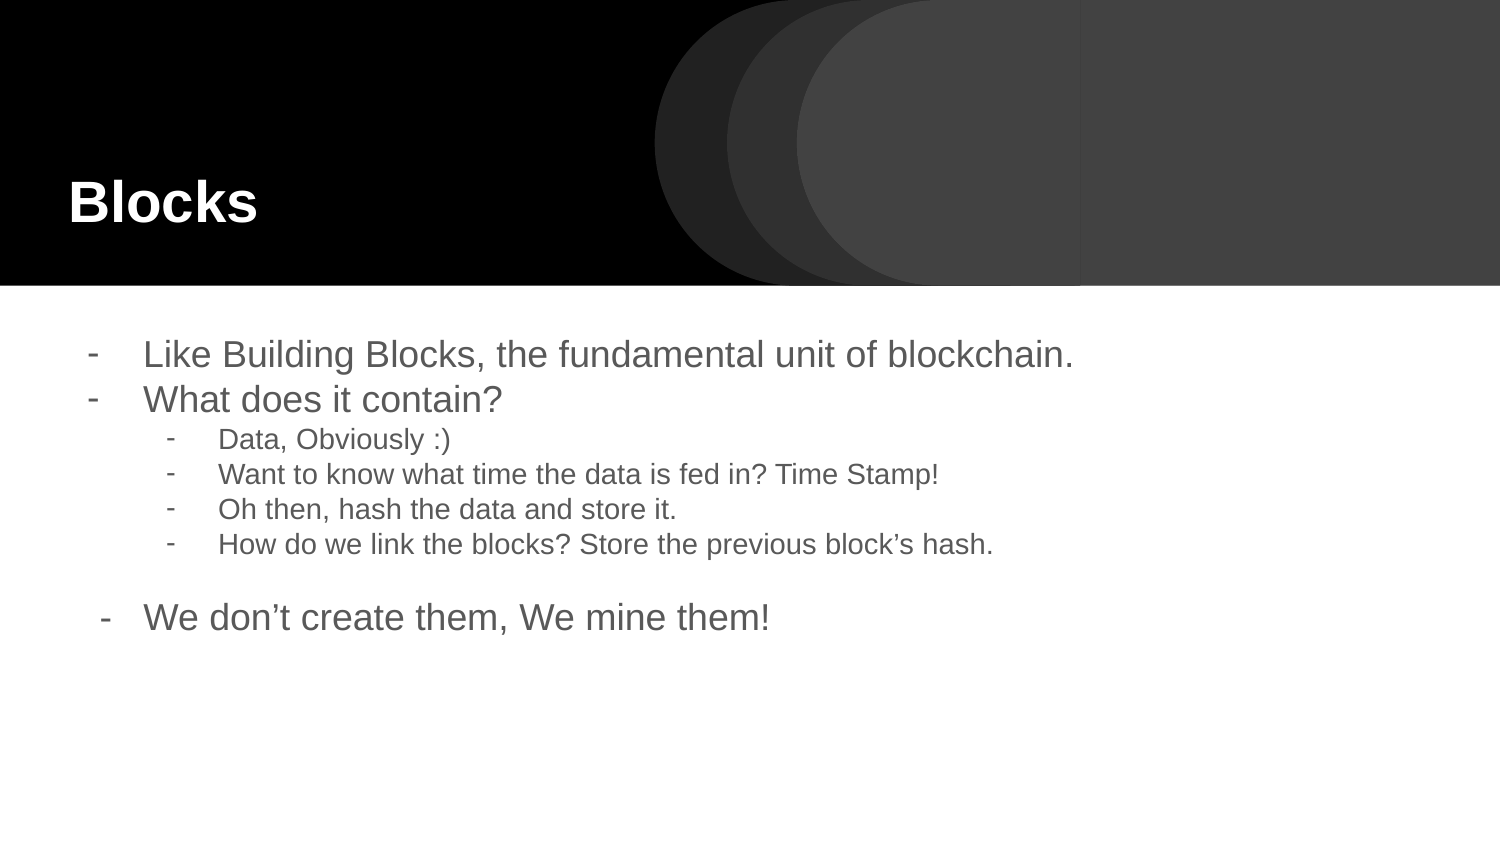

# Blocks
Like Building Blocks, the fundamental unit of blockchain.
What does it contain?
Data, Obviously :)
Want to know what time the data is fed in? Time Stamp!
Oh then, hash the data and store it.
How do we link the blocks? Store the previous block’s hash.
 - We don’t create them, We mine them!